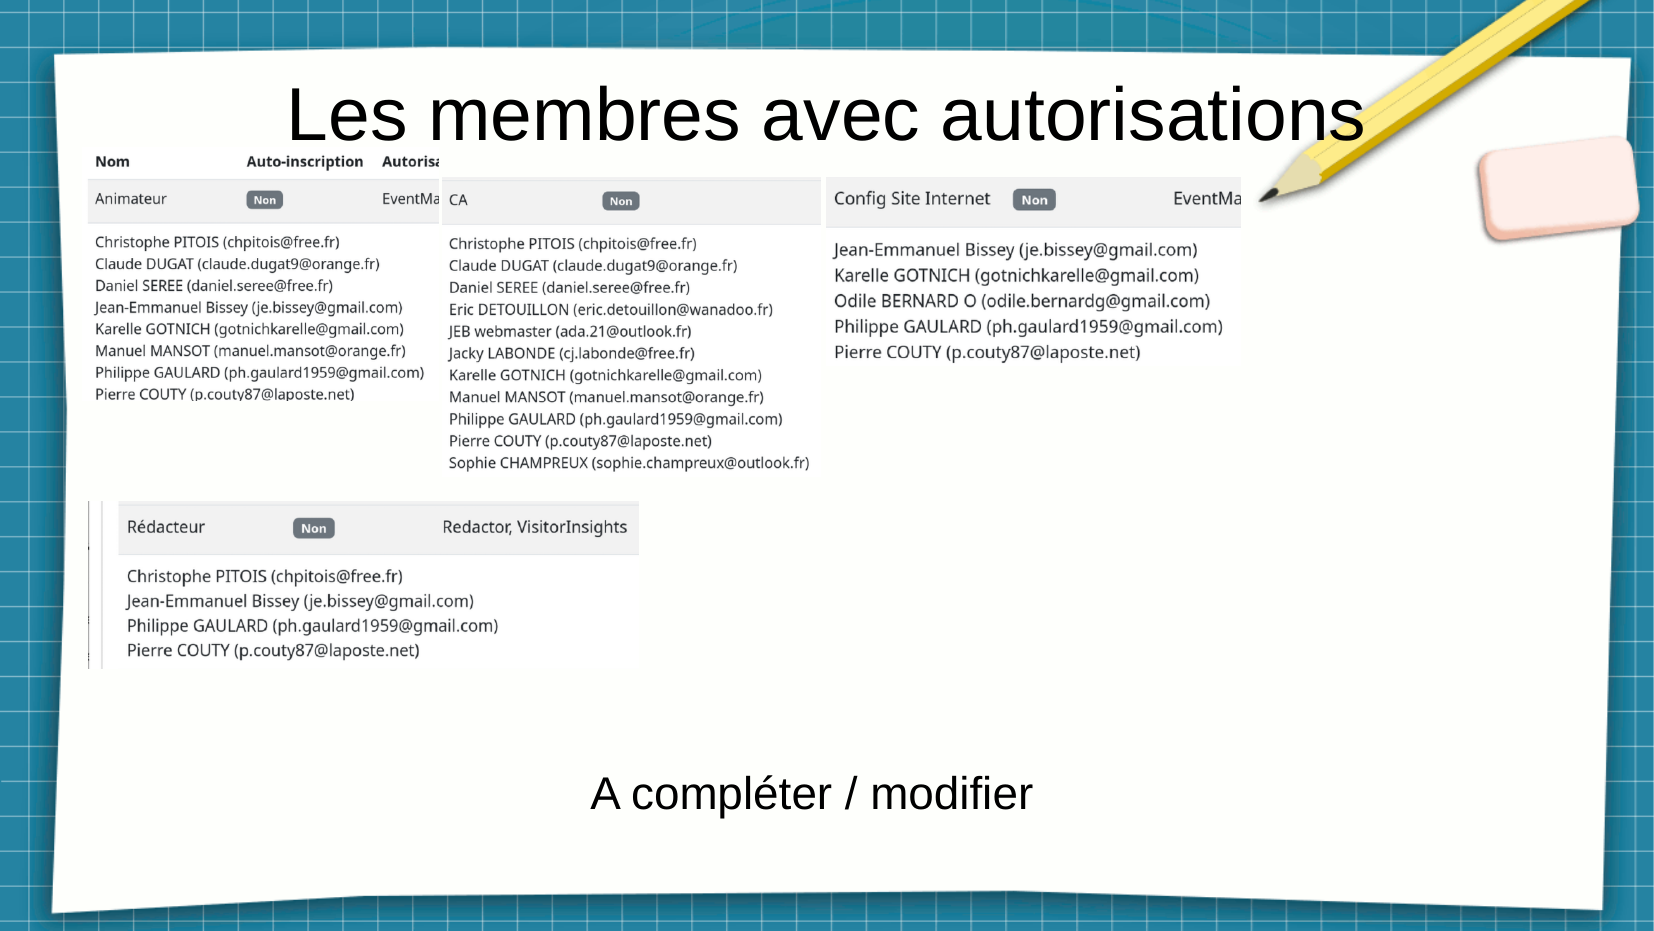

# Les membres avec autorisations
A compléter / modifier